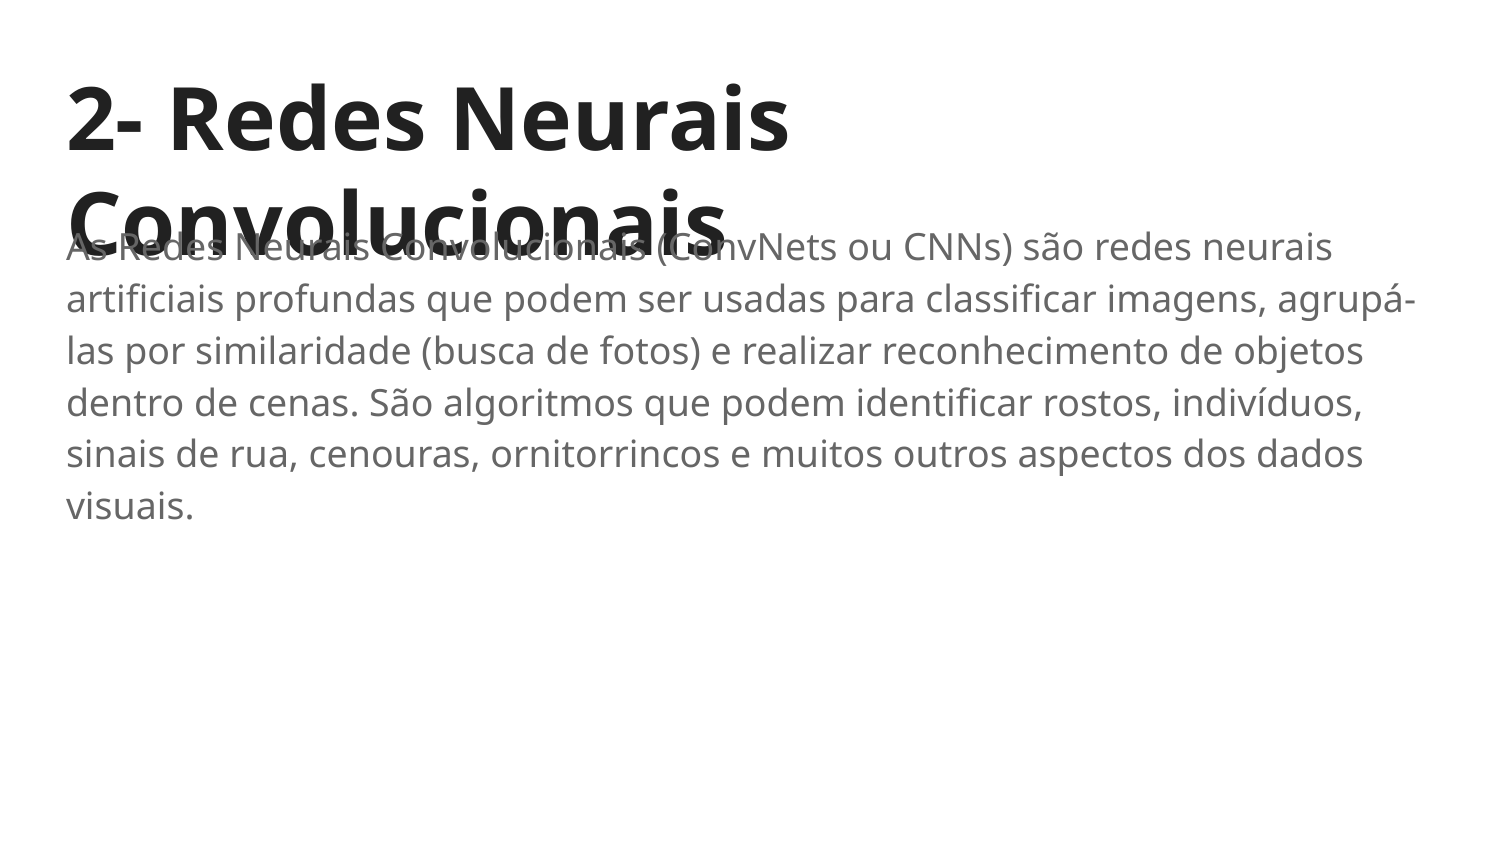

# 2- Redes Neurais Convolucionais
As Redes Neurais Convolucionais (ConvNets ou CNNs) são redes neurais artificiais profundas que podem ser usadas para classificar imagens, agrupá-las por similaridade (busca de fotos) e realizar reconhecimento de objetos dentro de cenas. São algoritmos que podem identificar rostos, indivíduos, sinais de rua, cenouras, ornitorrincos e muitos outros aspectos dos dados visuais.